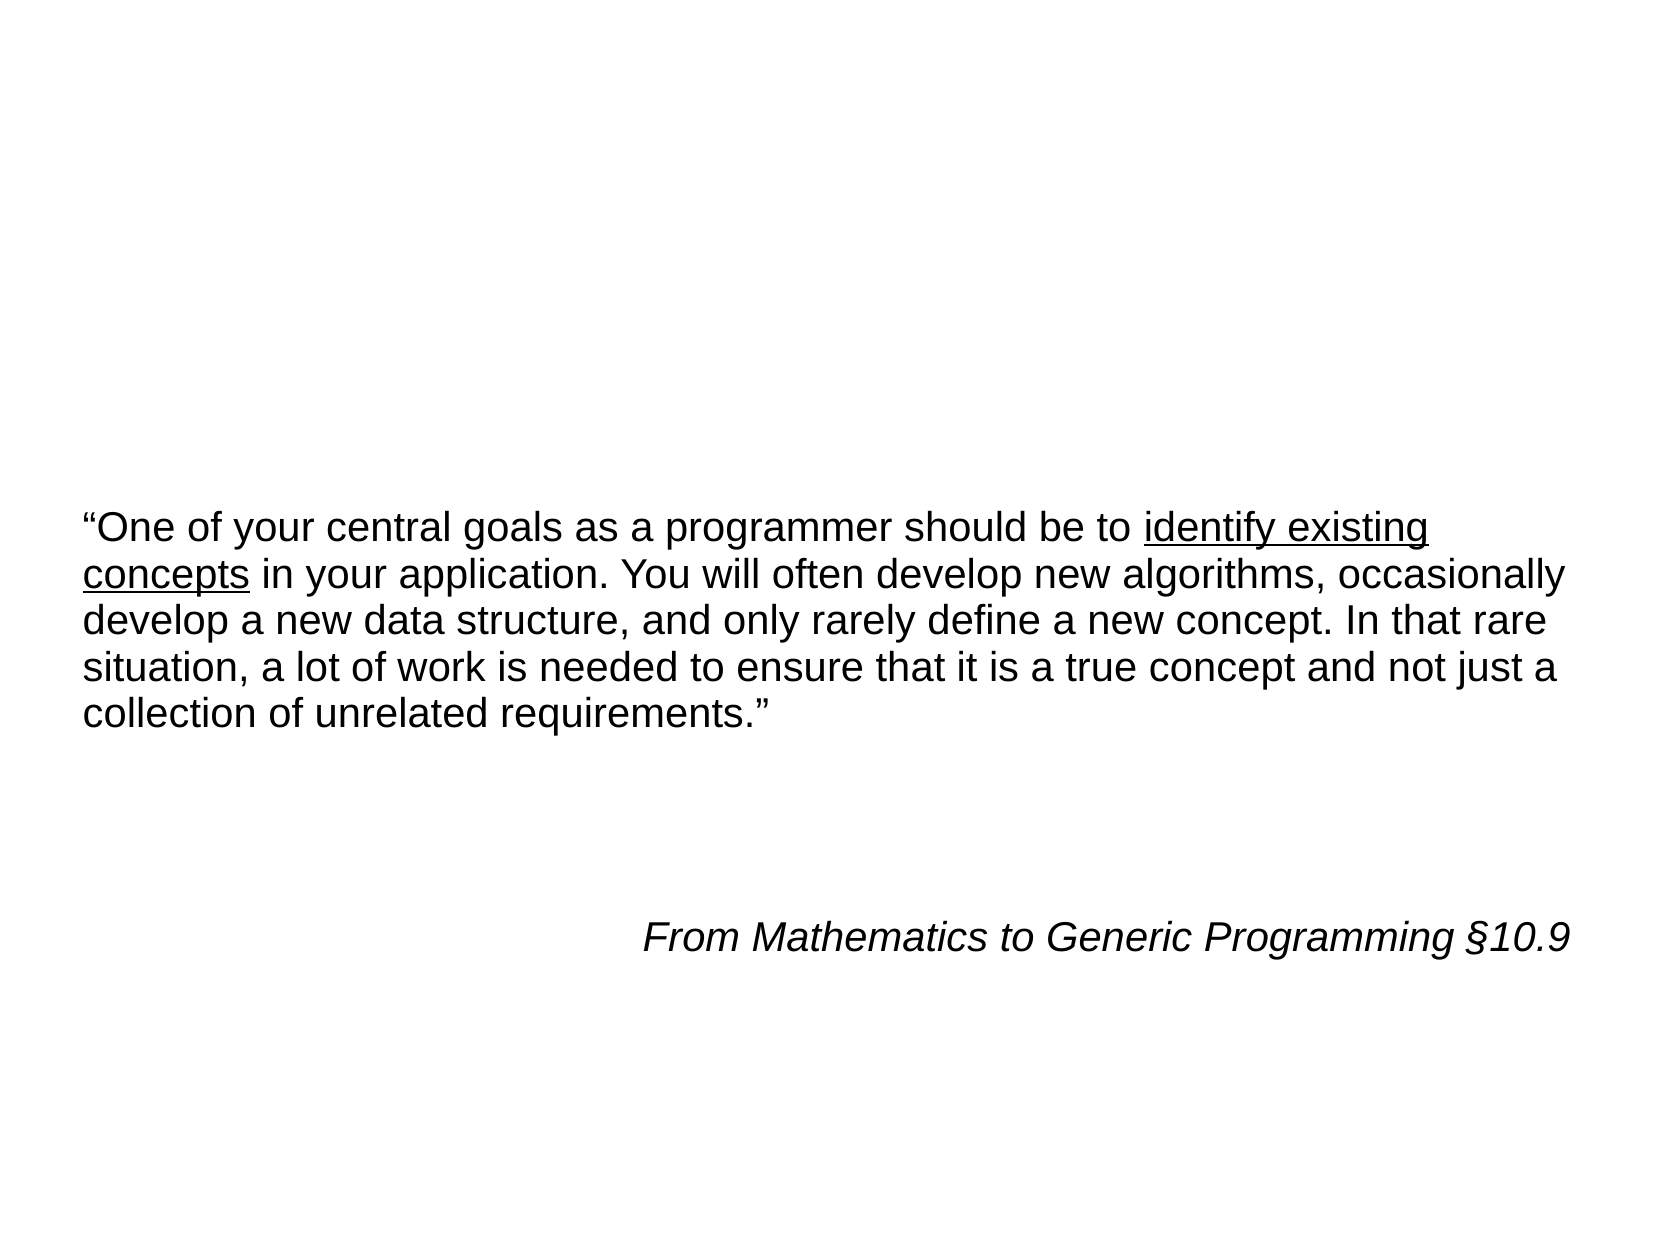

# “One of your central goals as a programmer should be to identify existing concepts in your application. You will often develop new algorithms, occasionally develop a new data structure, and only rarely define a new concept. In that rare situation, a lot of work is needed to ensure that it is a true concept and not just a collection of unrelated requirements.”
From Mathematics to Generic Programming §10.9